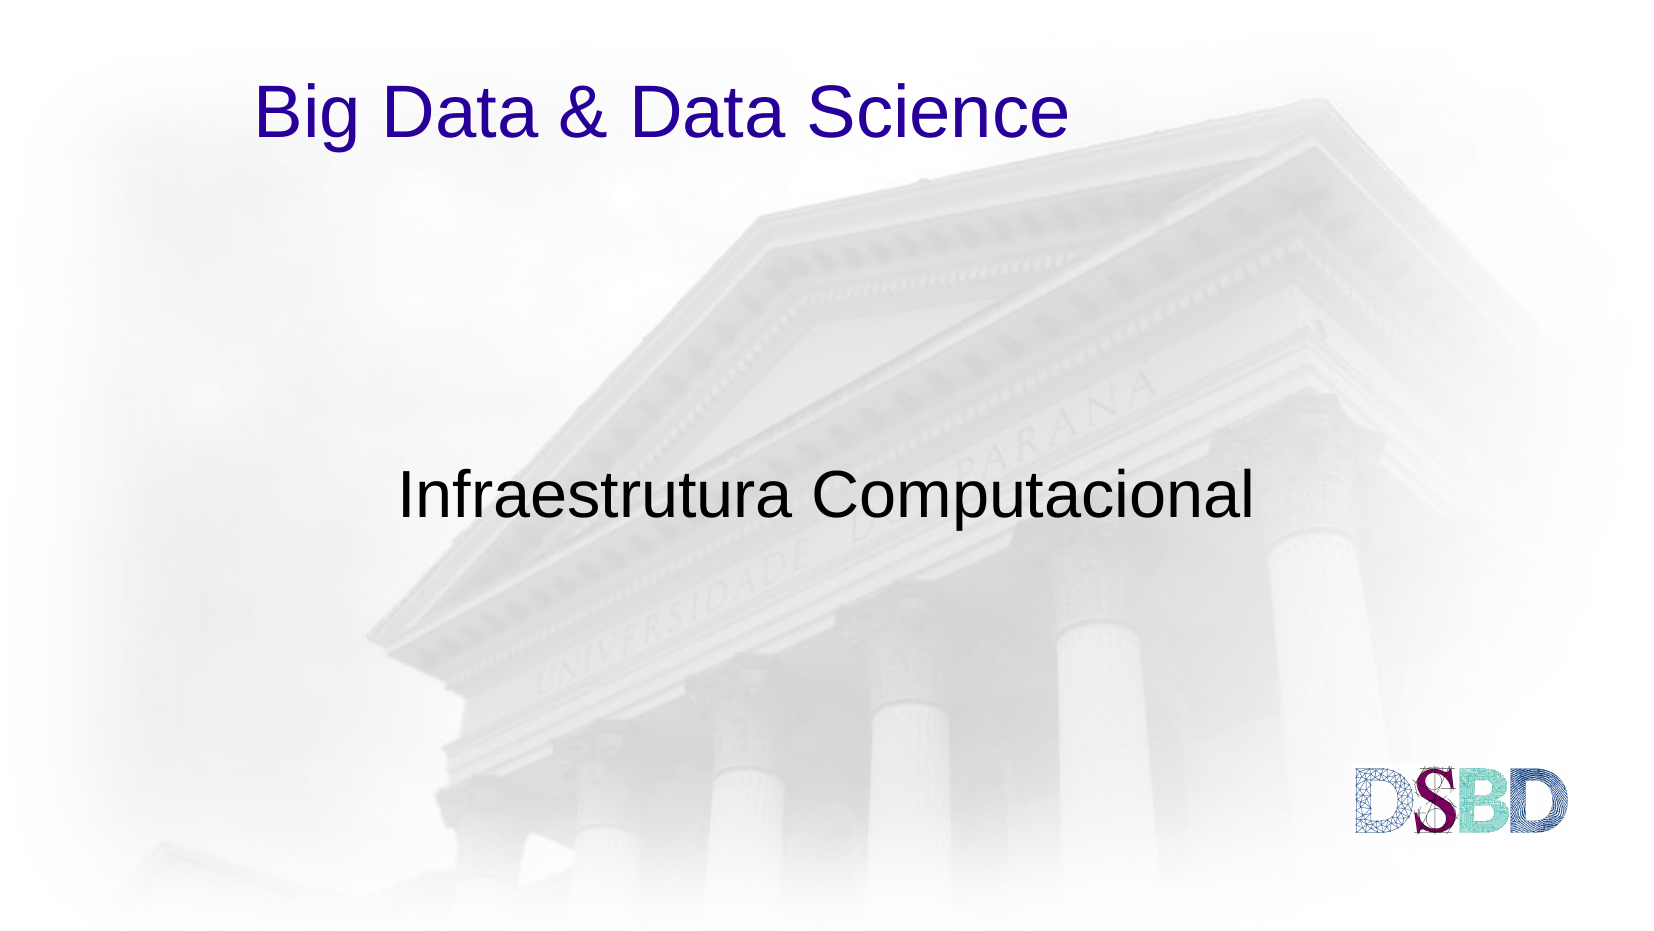

# Big Data & Data Science
Infraestrutura Computacional